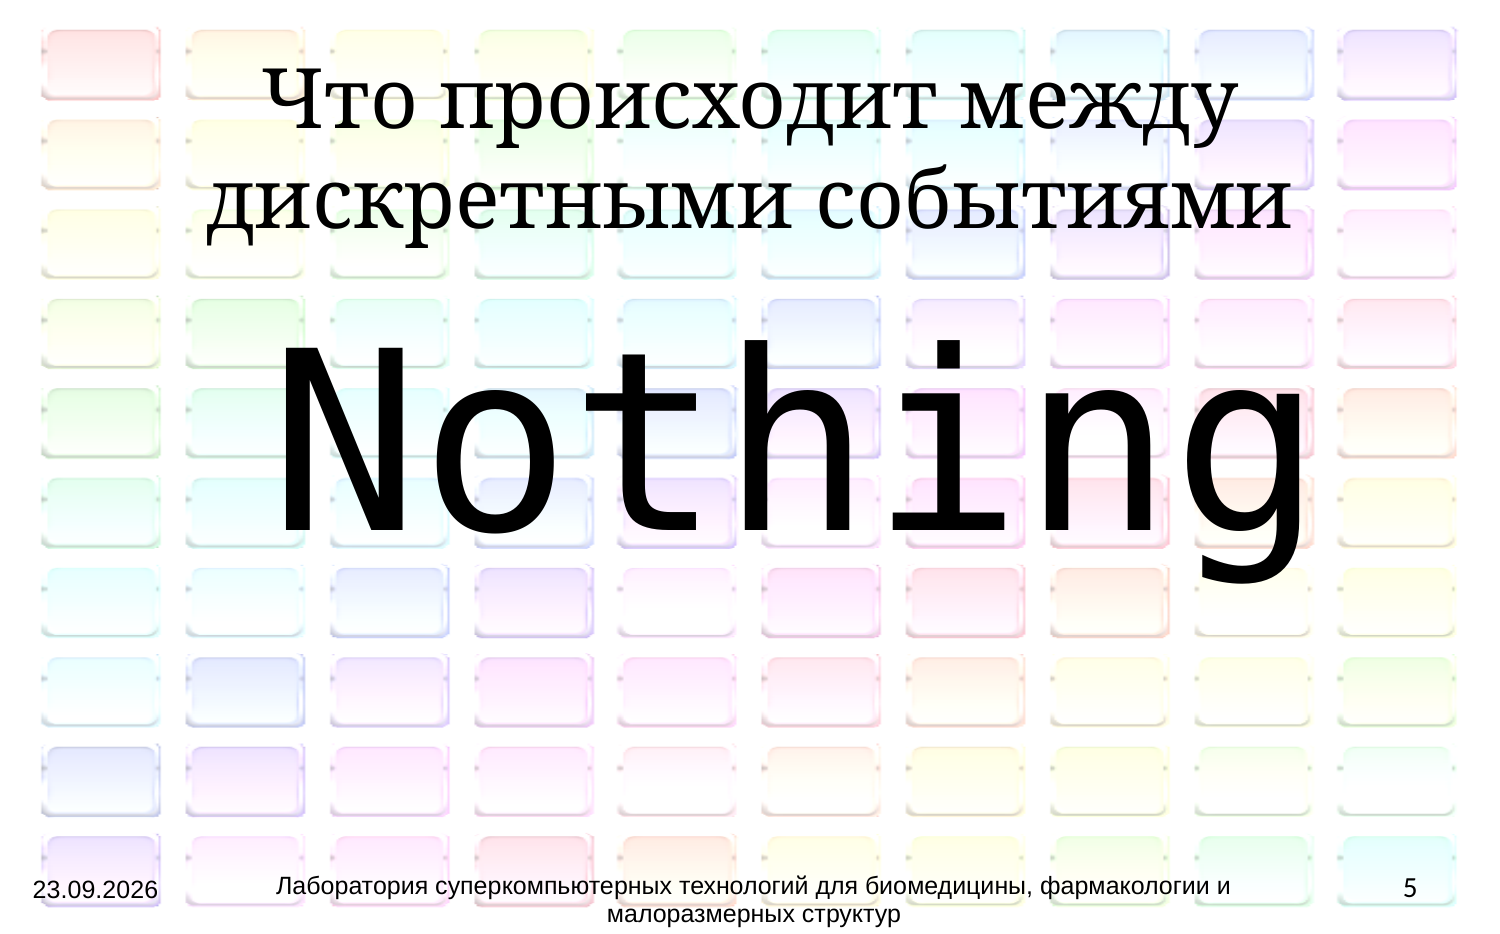

# Что происходит между дискретными событиями
Nothing
Лаборатория суперкомпьютерных технологий для биомедицины, фармакологии и малоразмерных структур
4